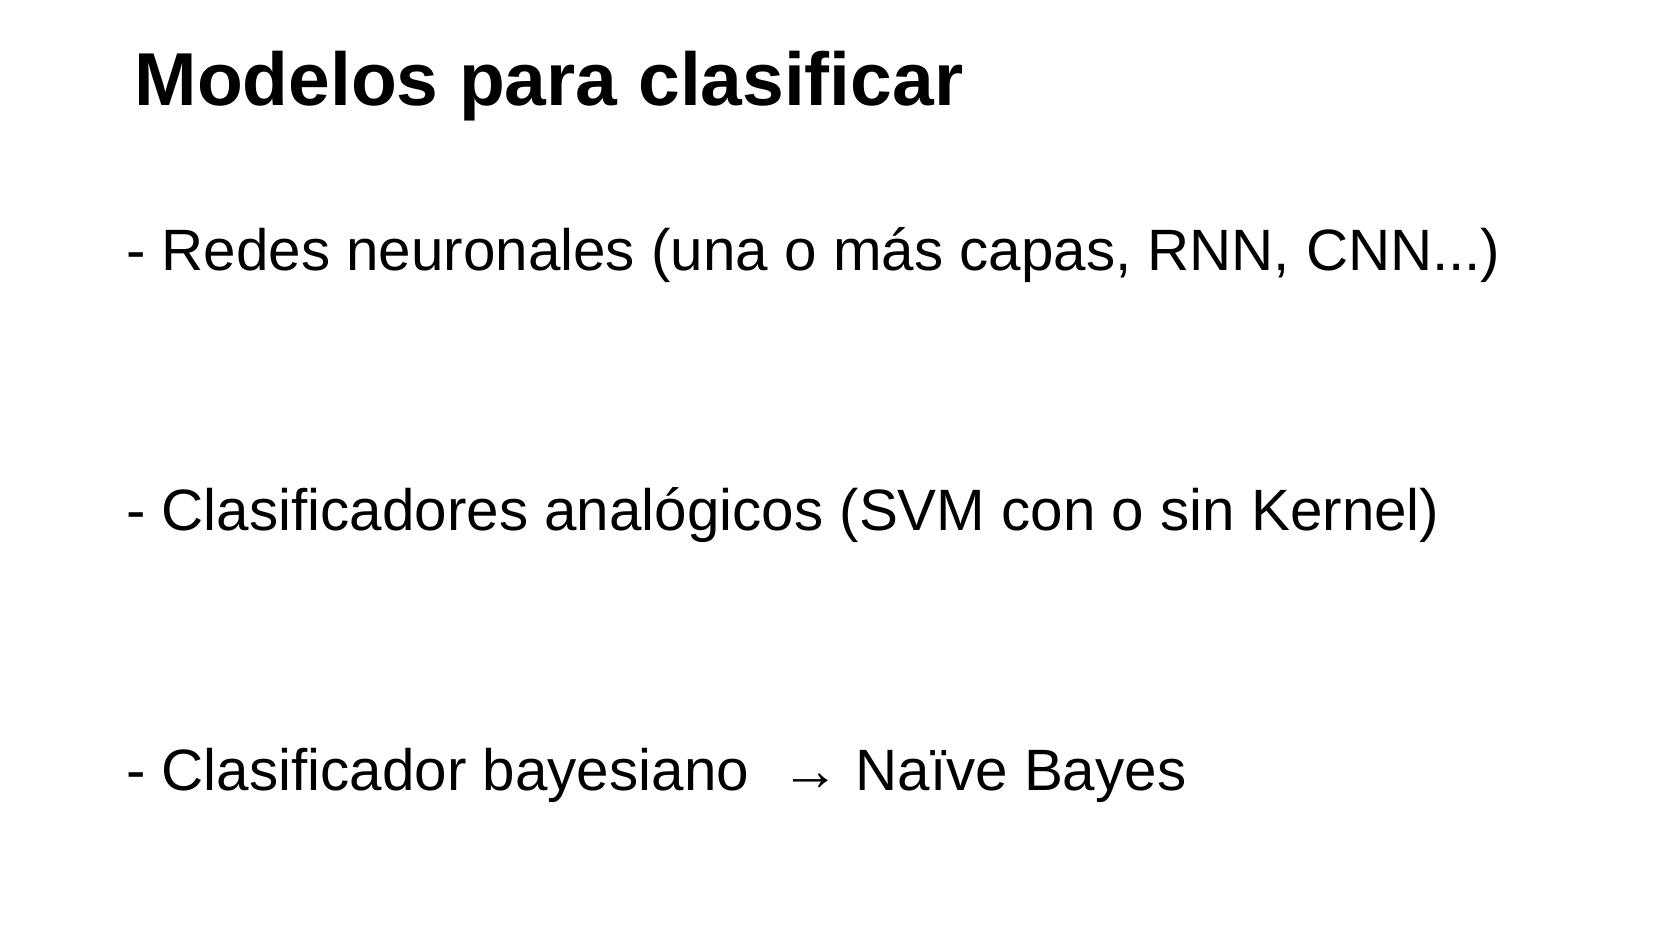

Modelos para clasificar
- Redes neuronales (una o más capas, RNN, CNN...)
- Clasificadores analógicos (SVM con o sin Kernel)
- Clasificador bayesiano → Naïve Bayes